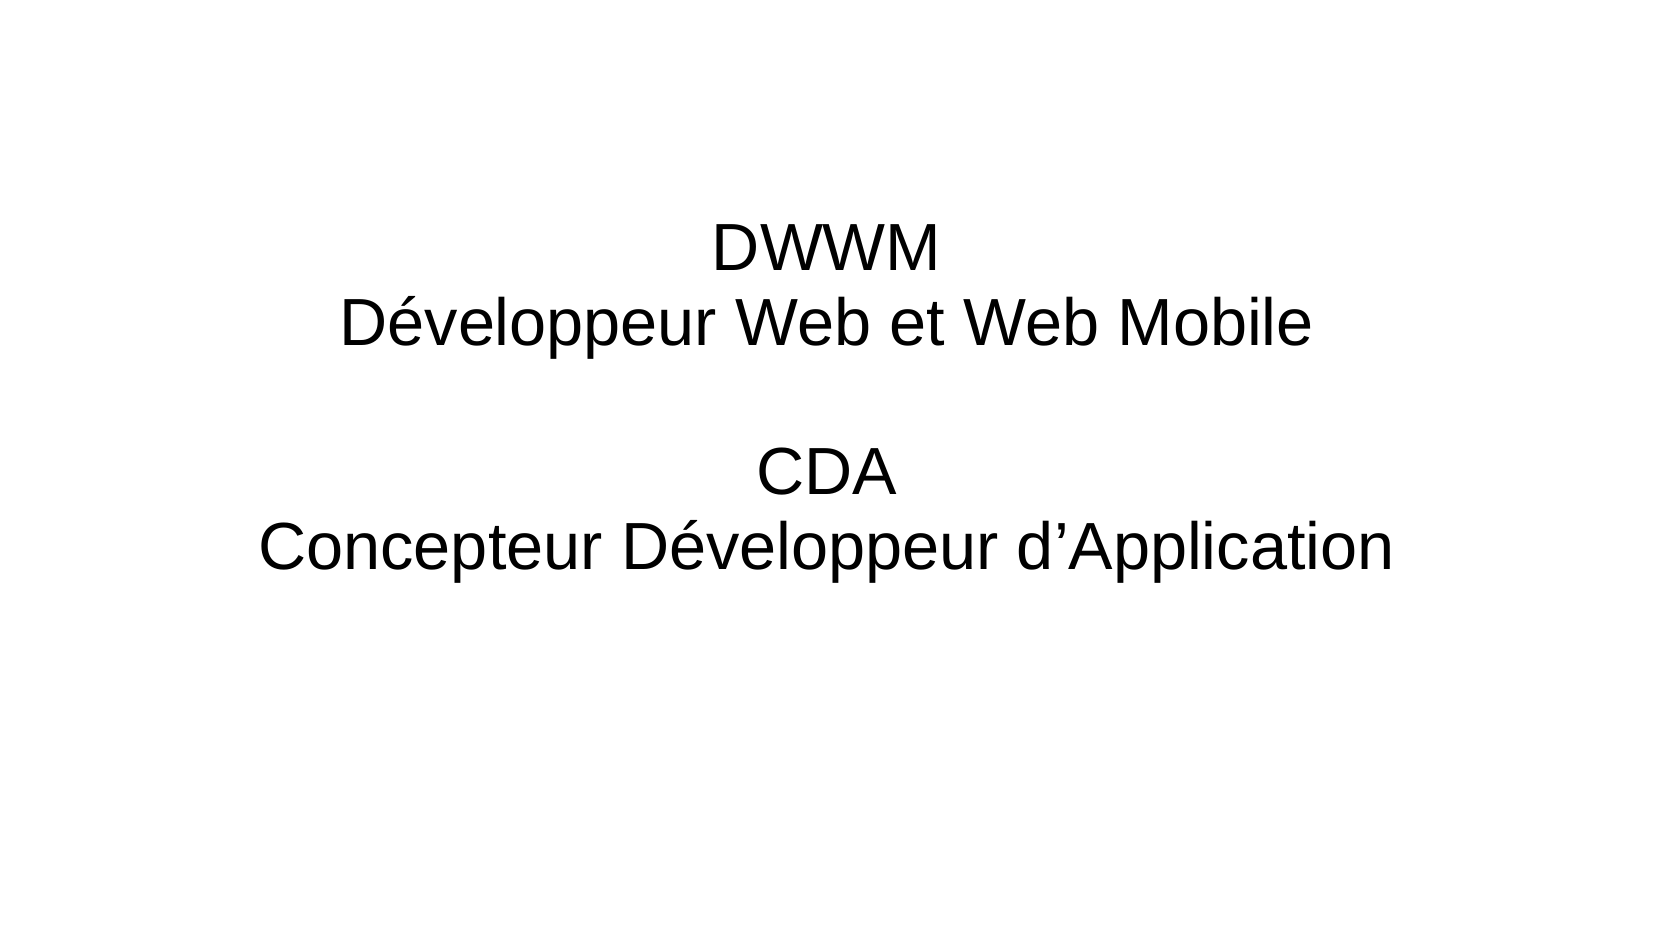

# DWWM Développeur Web et Web Mobile CDA Concepteur Développeur d’Application